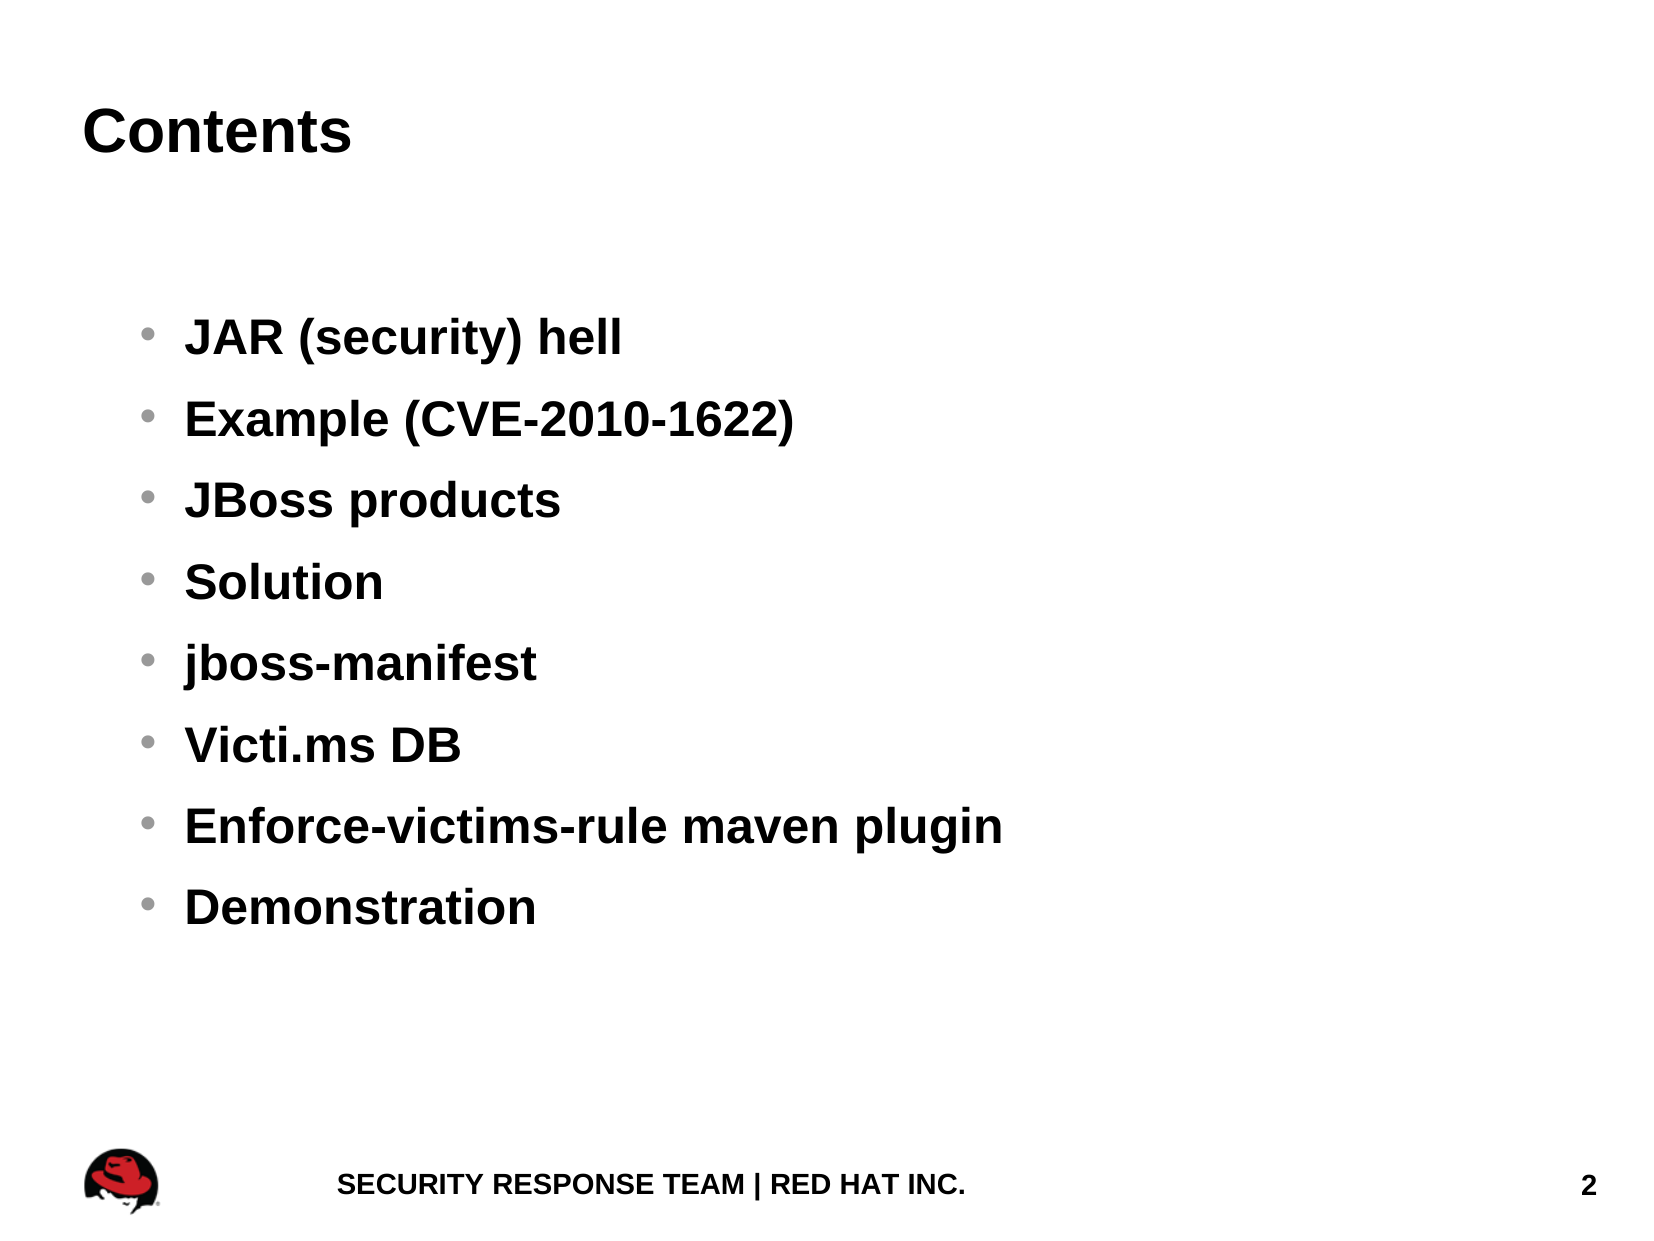

# Contents
JAR (security) hell
Example (CVE-2010-1622)
JBoss products
Solution
jboss-manifest
Victi.ms DB
Enforce-victims-rule maven plugin
Demonstration